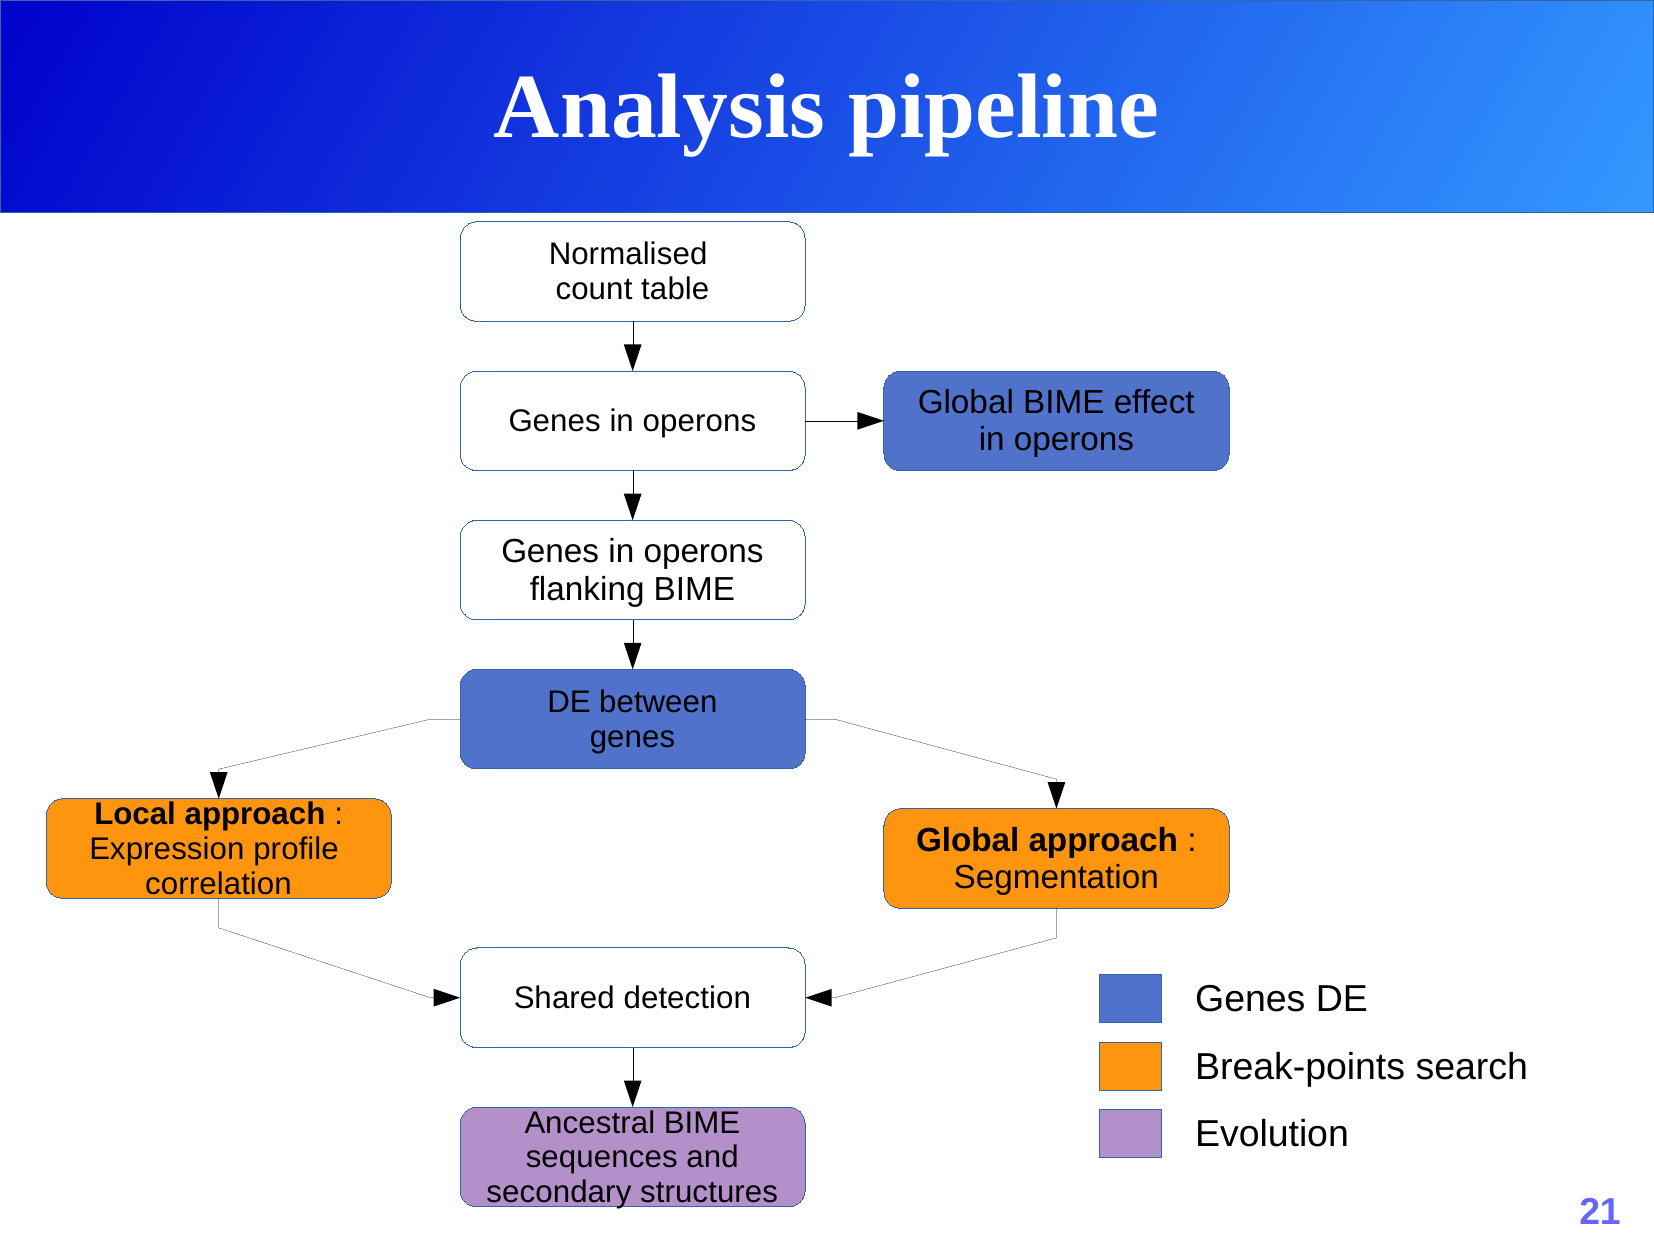

# Analysis pipeline
Normalised
count table
Genes in operons
Global BIME effect
in operons
Genes in operons
flanking BIME
DE between
genes
Local approach :
Expression profile
correlation
Global approach :
Segmentation
Shared detection
Genes DE
Break-points search
Evolution
Ancestral BIME
sequences and
secondary structures
21